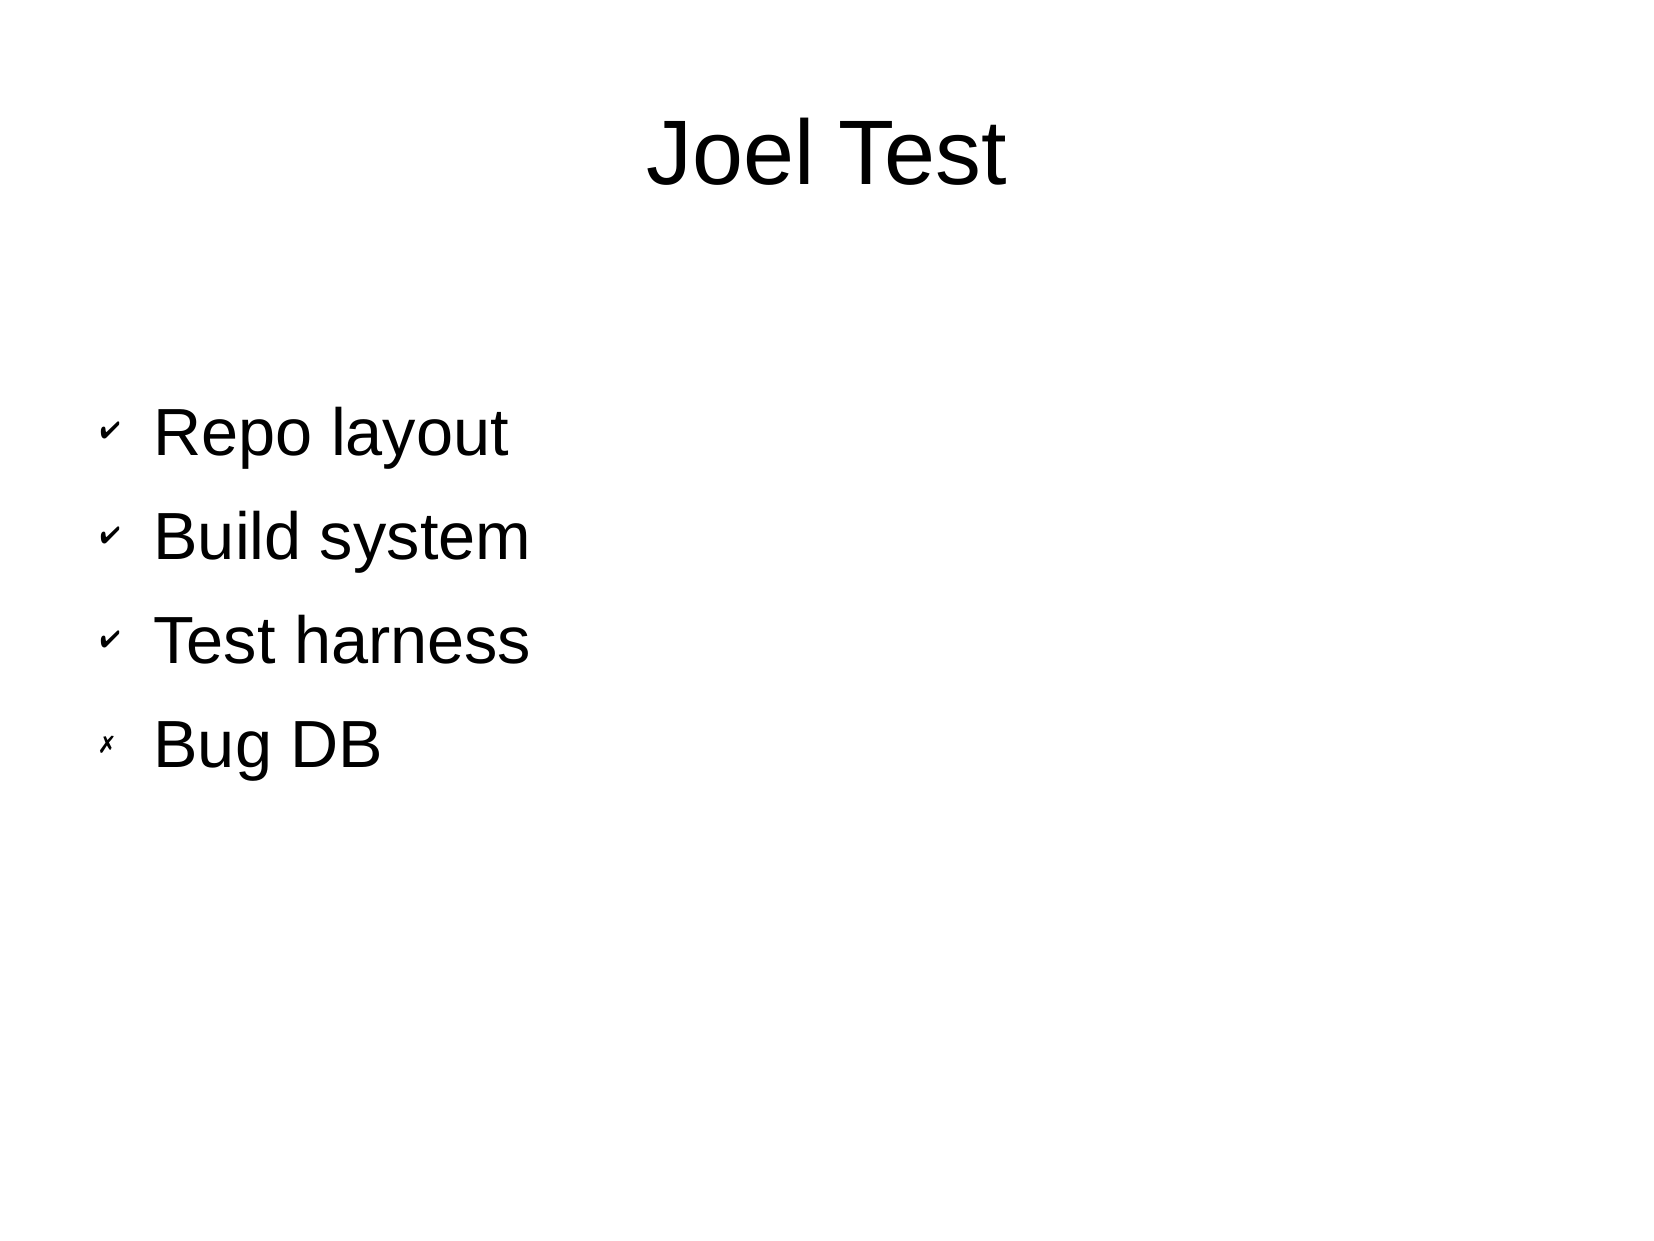

# Joel Test
Repo layout
Build system
Test harness
Bug DB